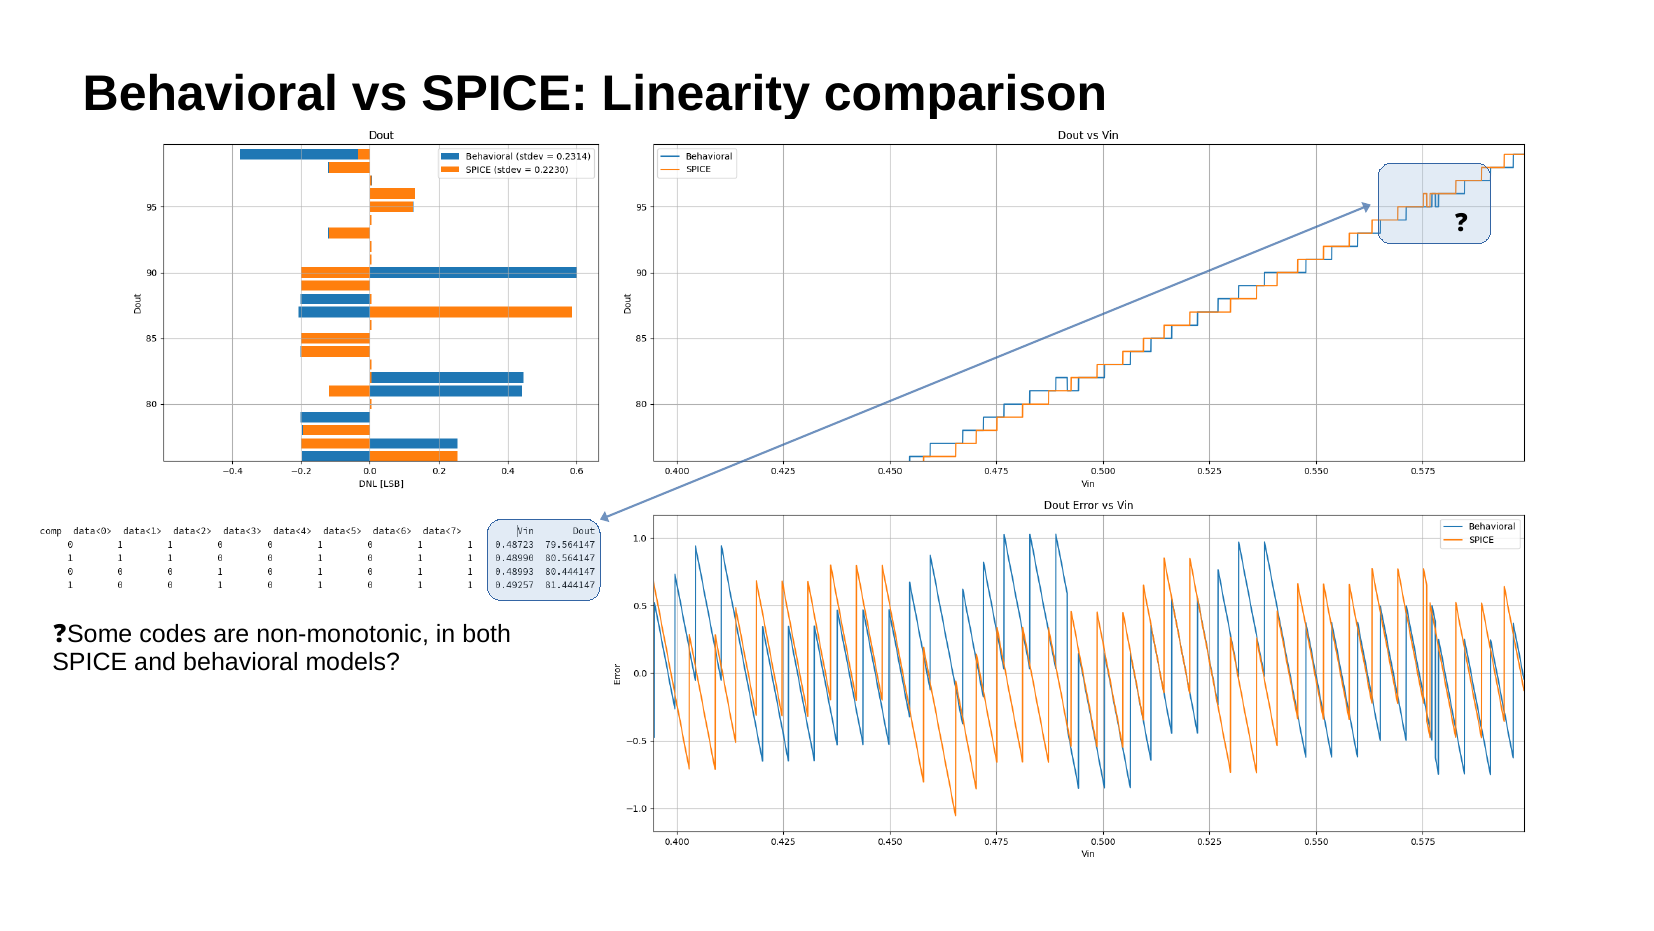

# Behavioral vs SPICE: Linearity comparison
❓
❓Some codes are non-monotonic, in both SPICE and behavioral models?